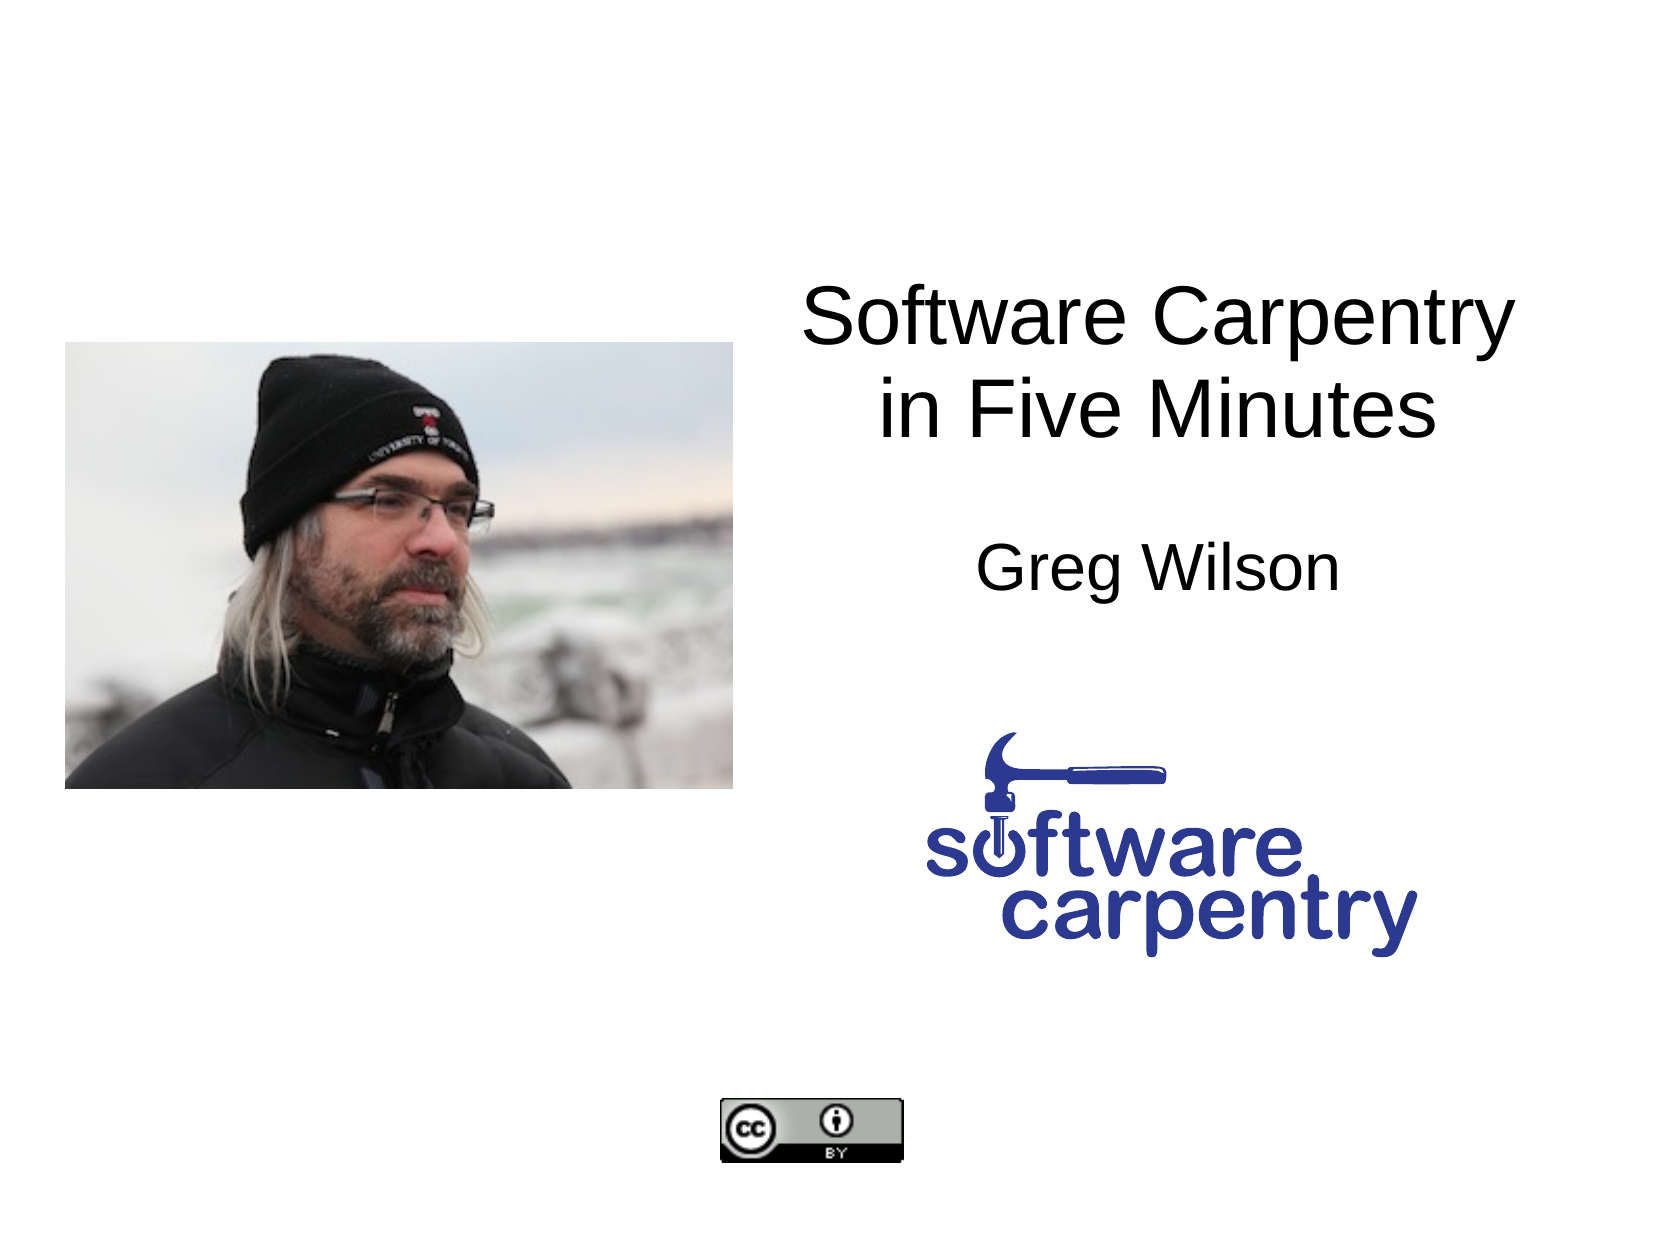

# Software Carpentry in Five Minutes
Greg Wilson